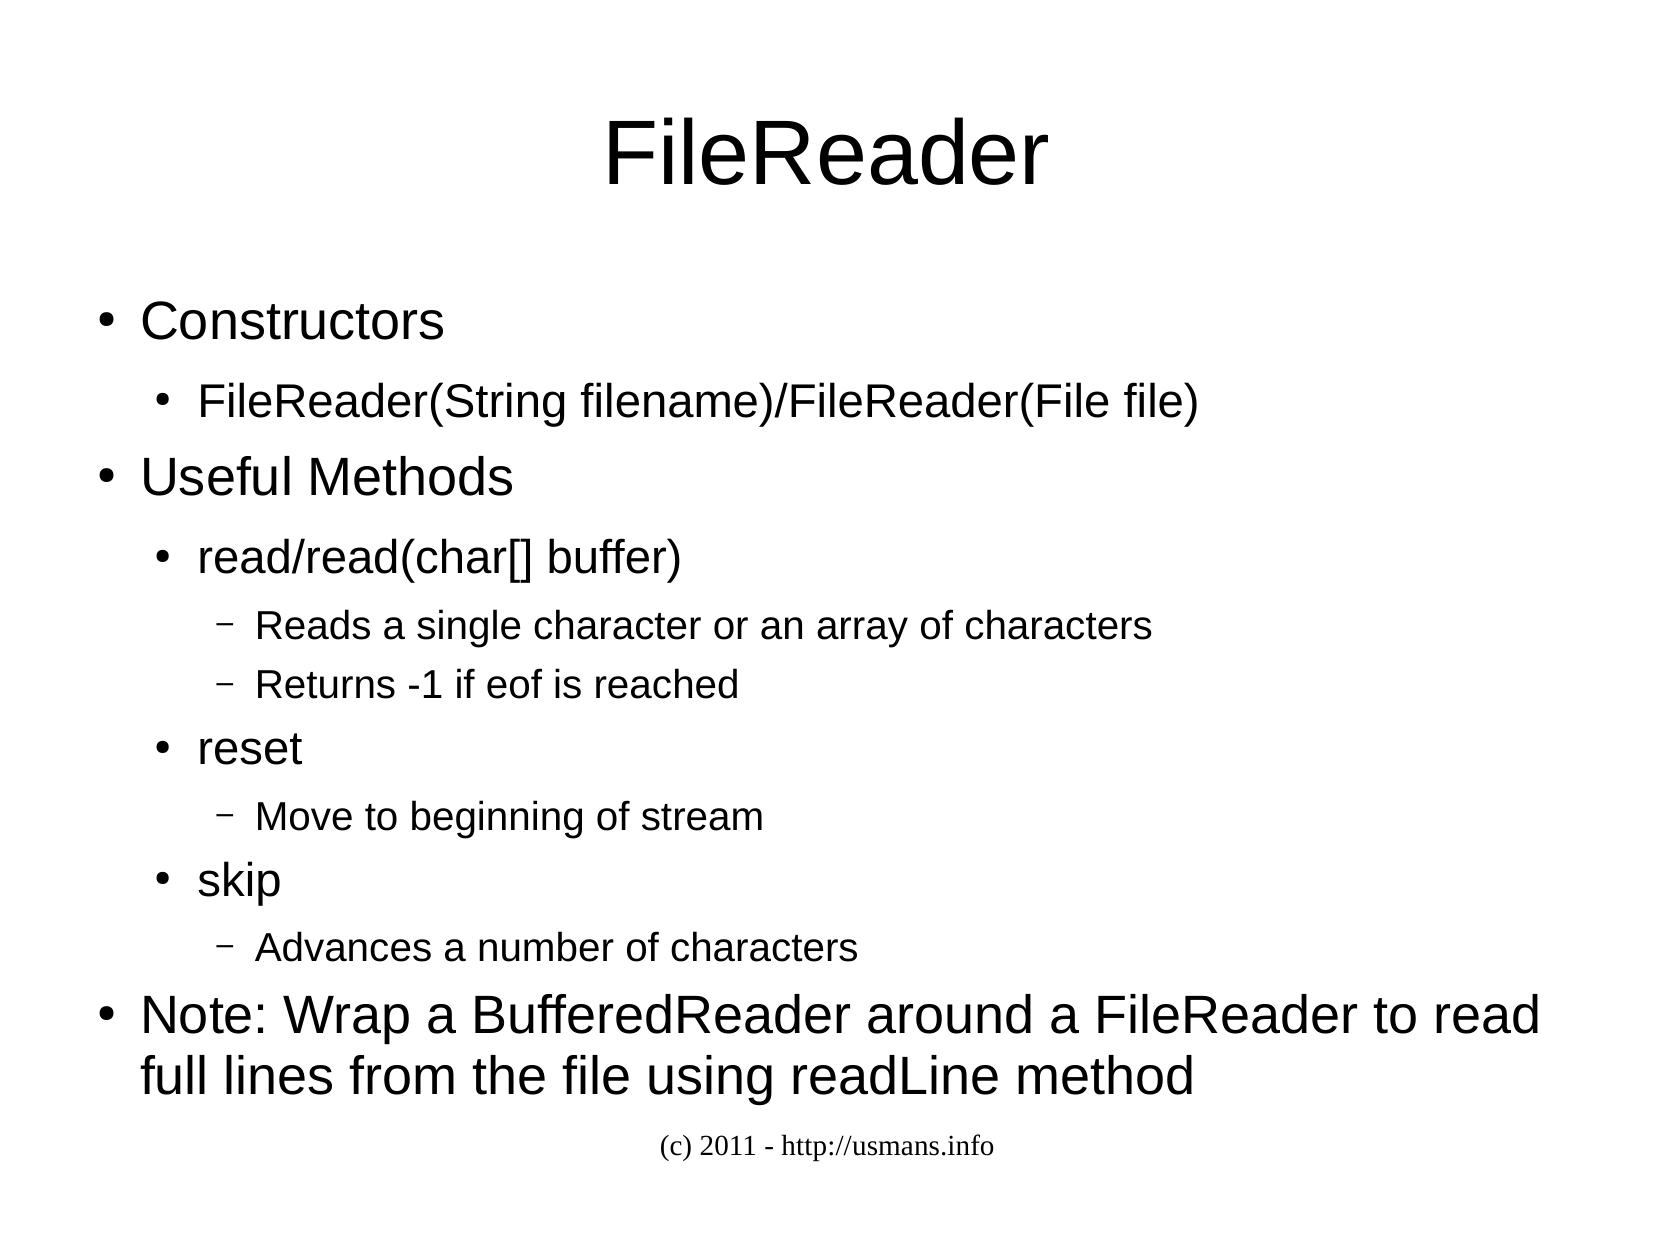

# FileReader
Constructors
FileReader(String filename)/FileReader(File file)
Useful Methods
read/read(char[] buffer)
Reads a single character or an array of characters
Returns -1 if eof is reached
reset
Move to beginning of stream
skip
Advances a number of characters
Note: Wrap a BufferedReader around a FileReader to read full lines from the file using readLine method
(c) 2011 - http://usmans.info